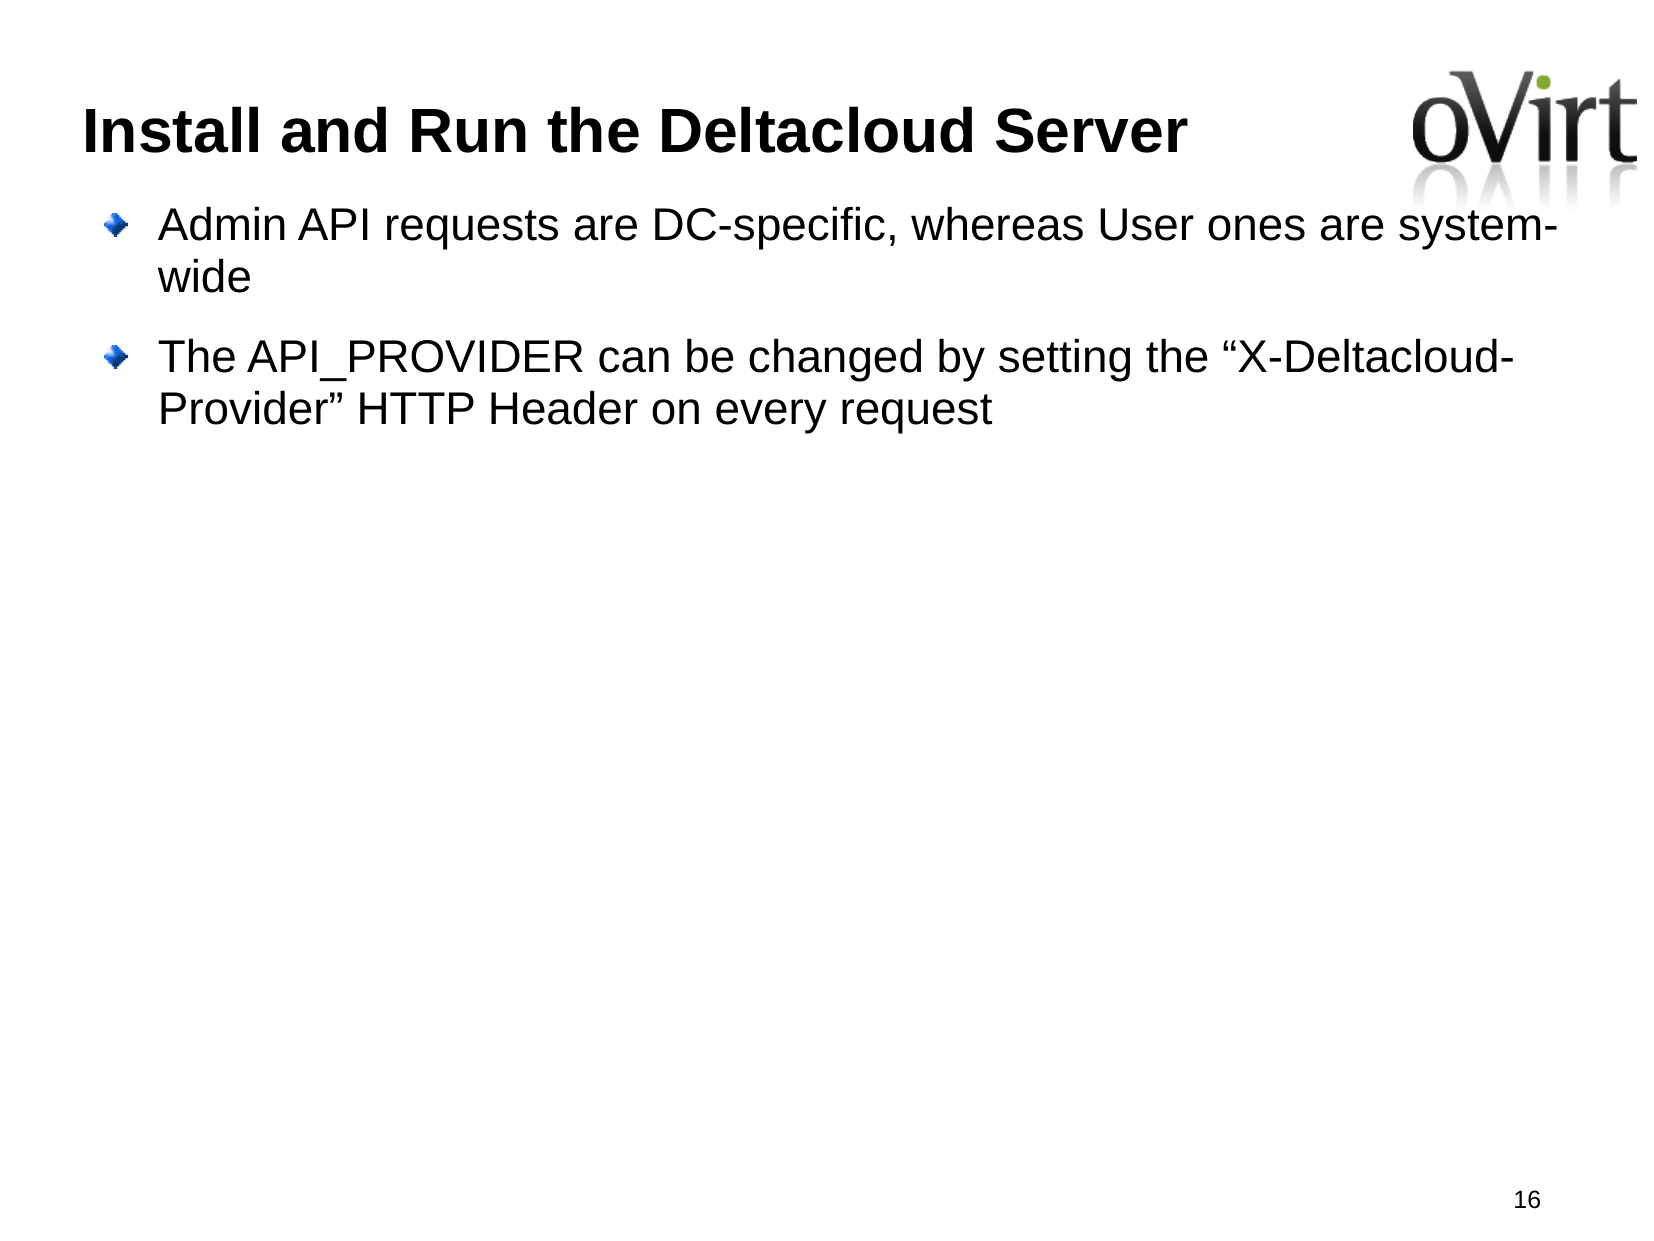

# Install and Run the Deltacloud Server
Admin API requests are DC-specific, whereas User ones are system-wide
The API_PROVIDER can be changed by setting the “X-Deltacloud-Provider” HTTP Header on every request